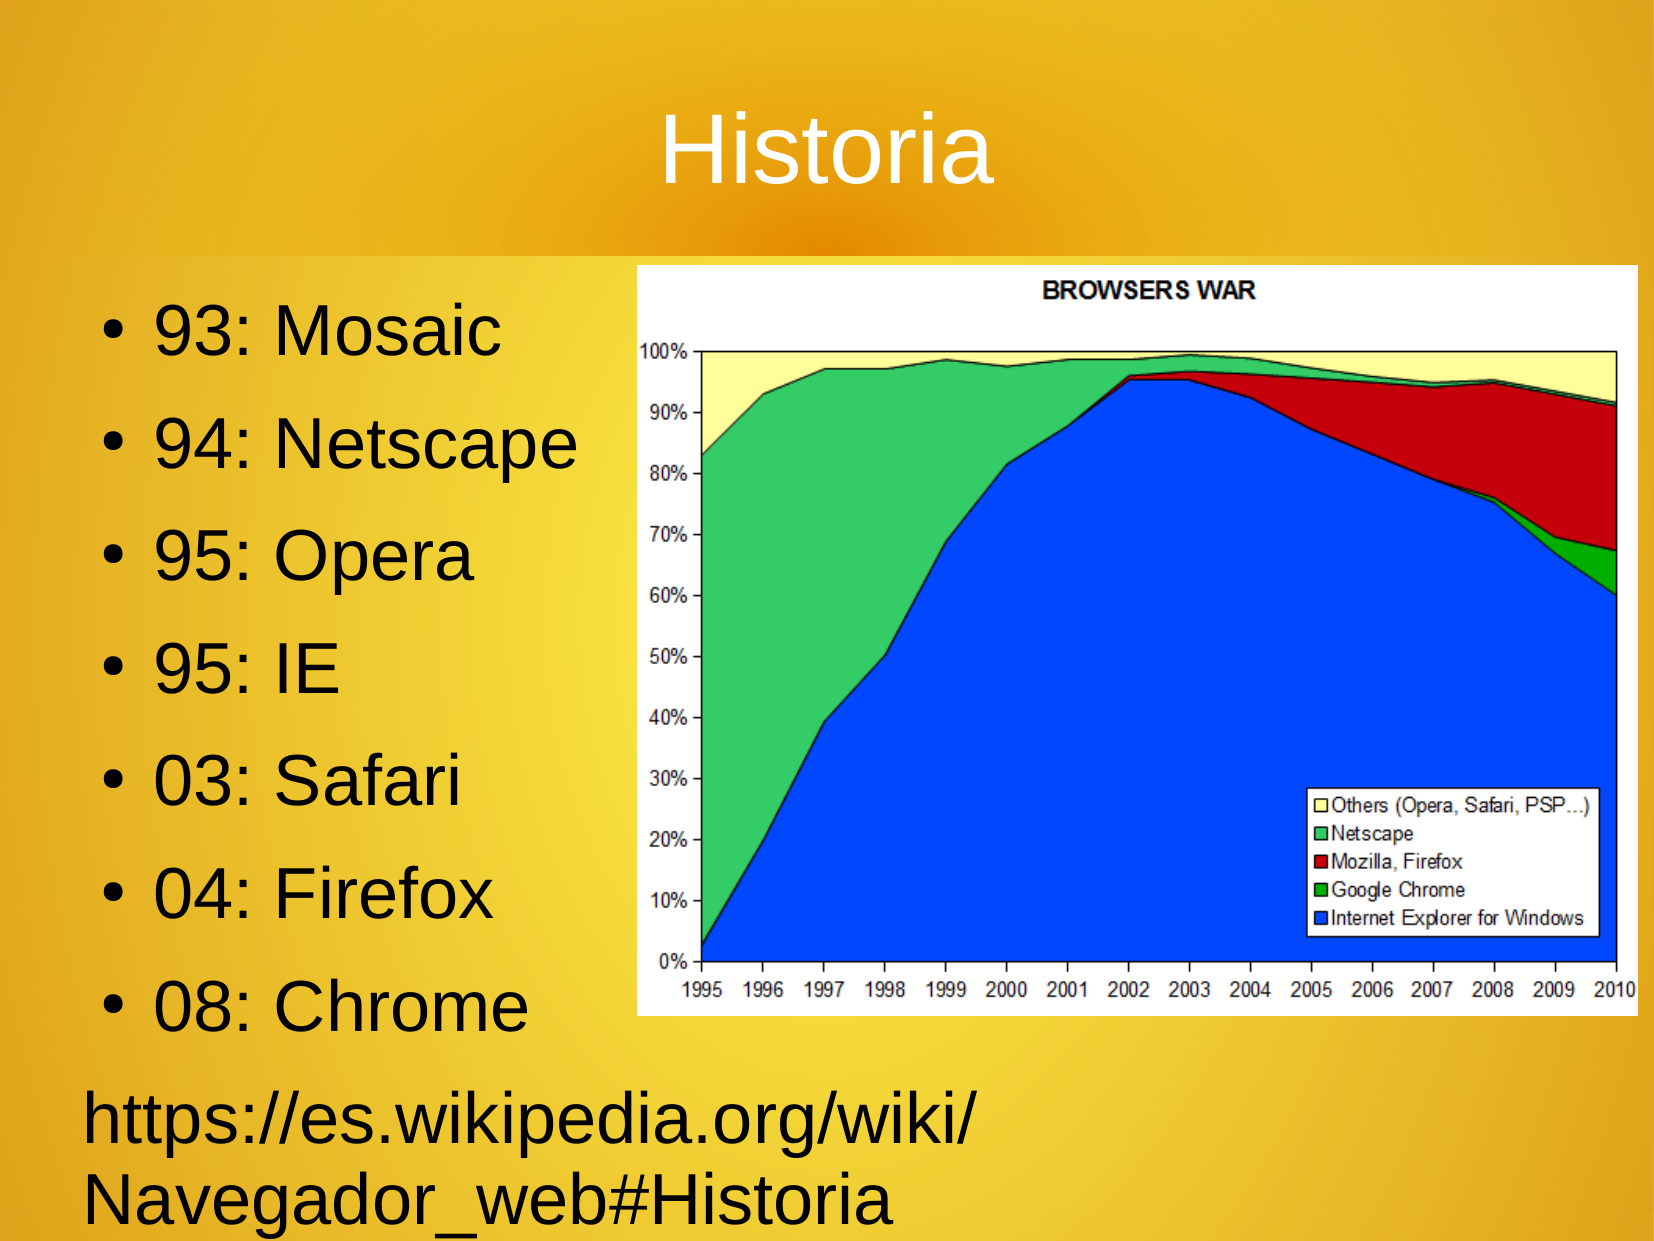

# Historia
93: Mosaic
94: Netscape
95: Opera
95: IE
03: Safari
04: Firefox
08: Chrome
https://es.wikipedia.org/wiki/Navegador_web#Historia